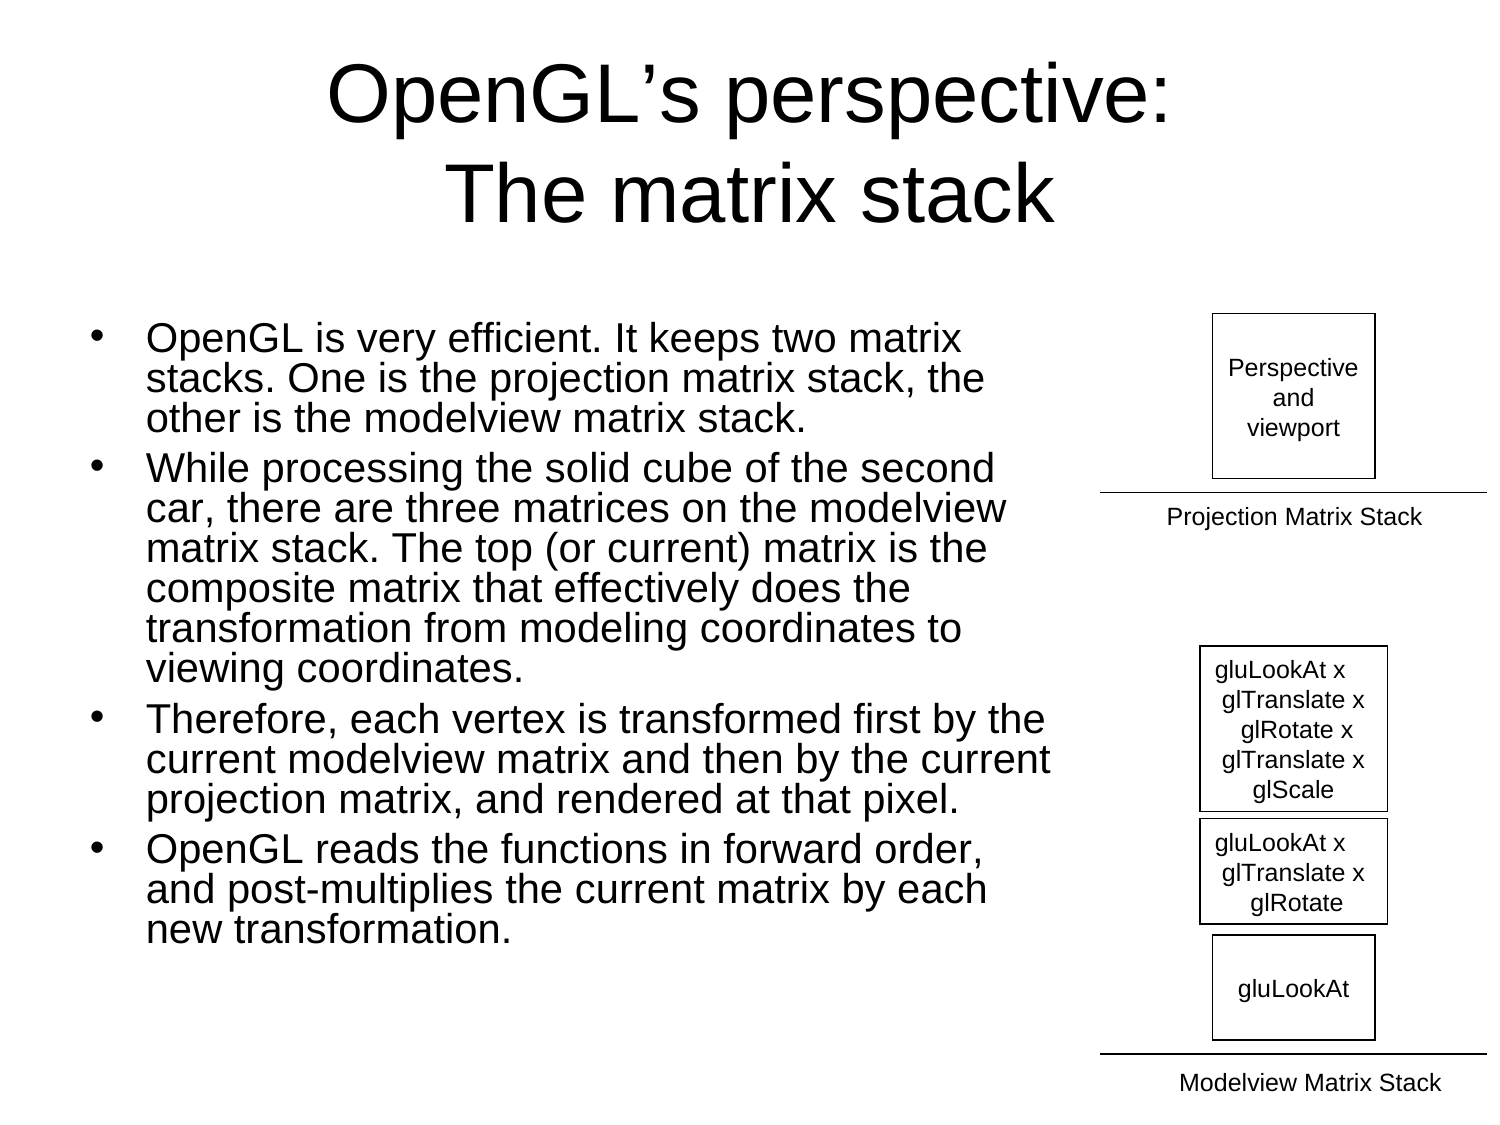

# OpenGL’s perspective: The matrix stack
OpenGL is very efficient. It keeps two matrix stacks. One is the projection matrix stack, the other is the modelview matrix stack.
While processing the solid cube of the second car, there are three matrices on the modelview matrix stack. The top (or current) matrix is the composite matrix that effectively does the transformation from modeling coordinates to viewing coordinates.
Therefore, each vertex is transformed first by the current modelview matrix and then by the current projection matrix, and rendered at that pixel.
OpenGL reads the functions in forward order, and post-multiplies the current matrix by each new transformation.
Perspective and viewport
Projection Matrix Stack
gluLookAt x
glTranslate x
 glRotate x
glTranslate x
glScale
gluLookAt x
glTranslate x
 glRotate
gluLookAt
Modelview Matrix Stack